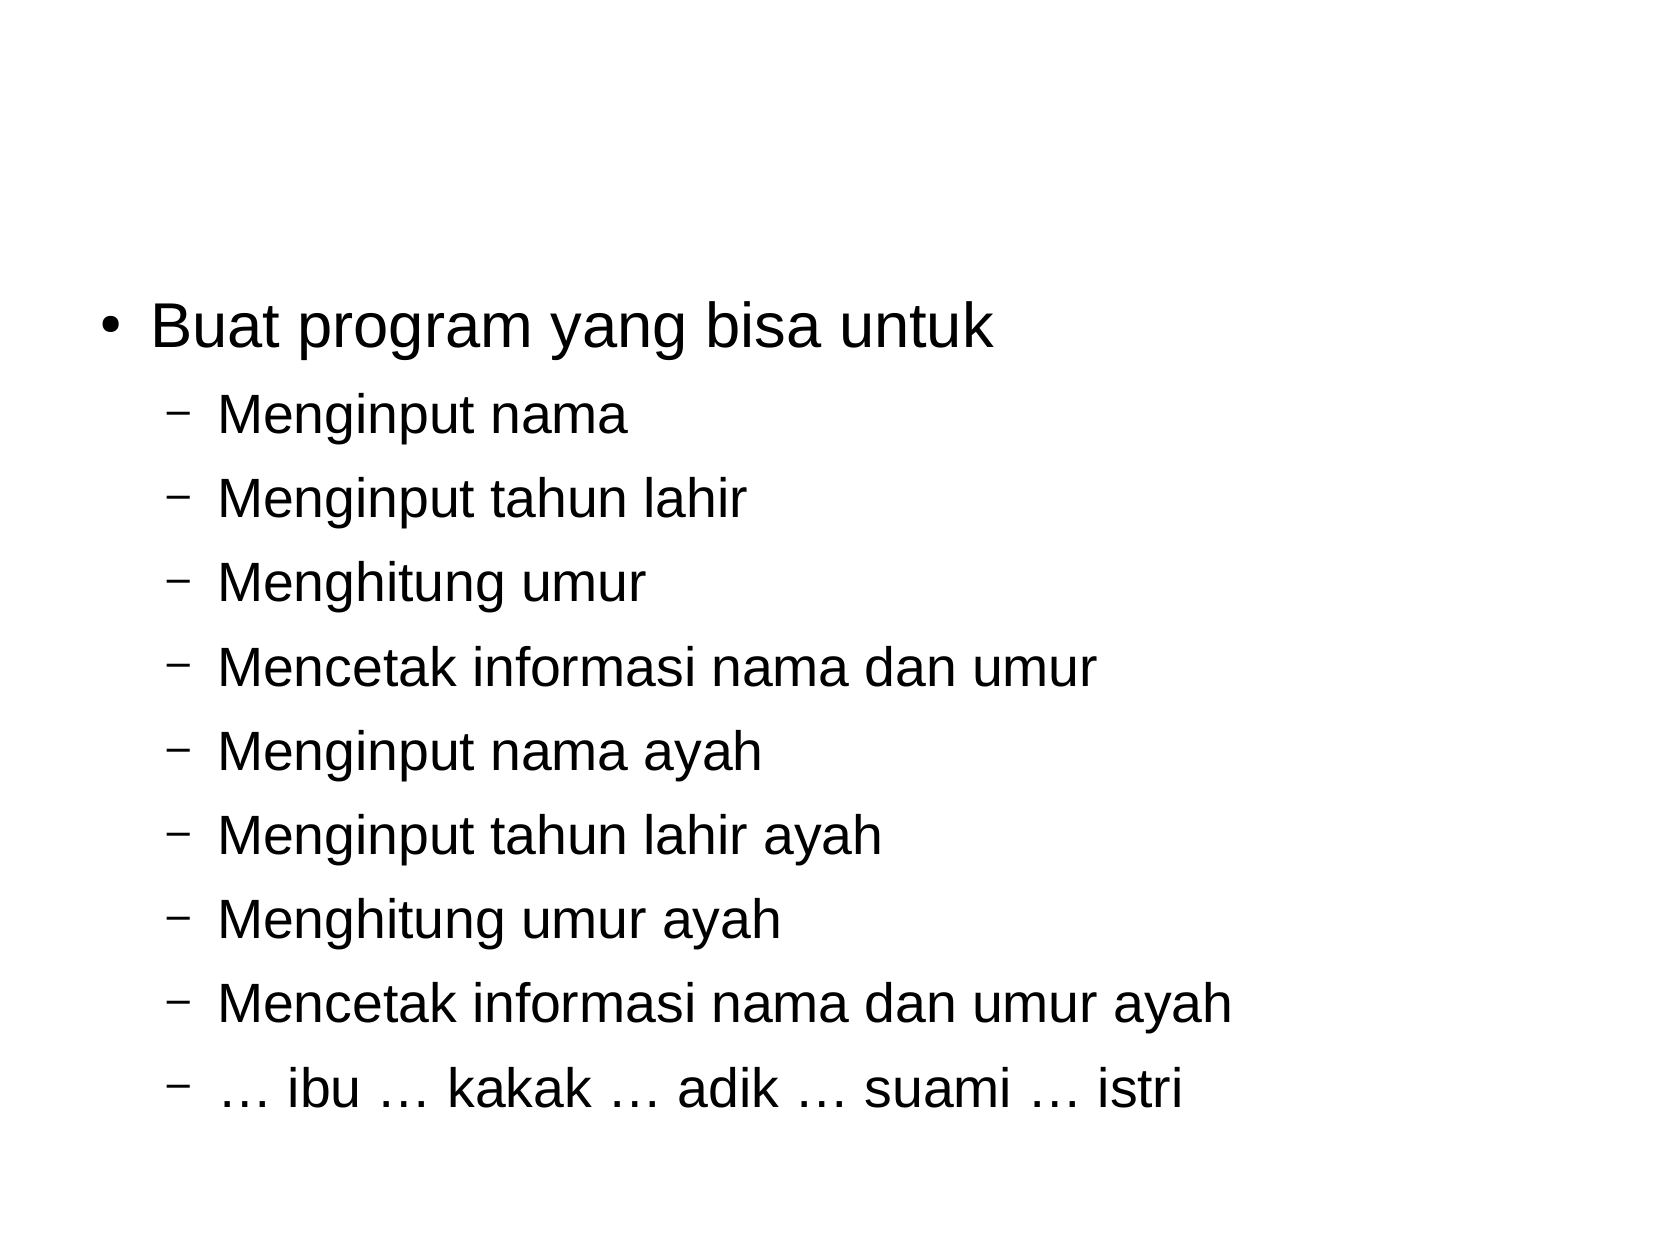

#
Buat program yang bisa untuk
Menginput nama
Menginput tahun lahir
Menghitung umur
Mencetak informasi nama dan umur
Menginput nama ayah
Menginput tahun lahir ayah
Menghitung umur ayah
Mencetak informasi nama dan umur ayah
… ibu … kakak … adik … suami … istri